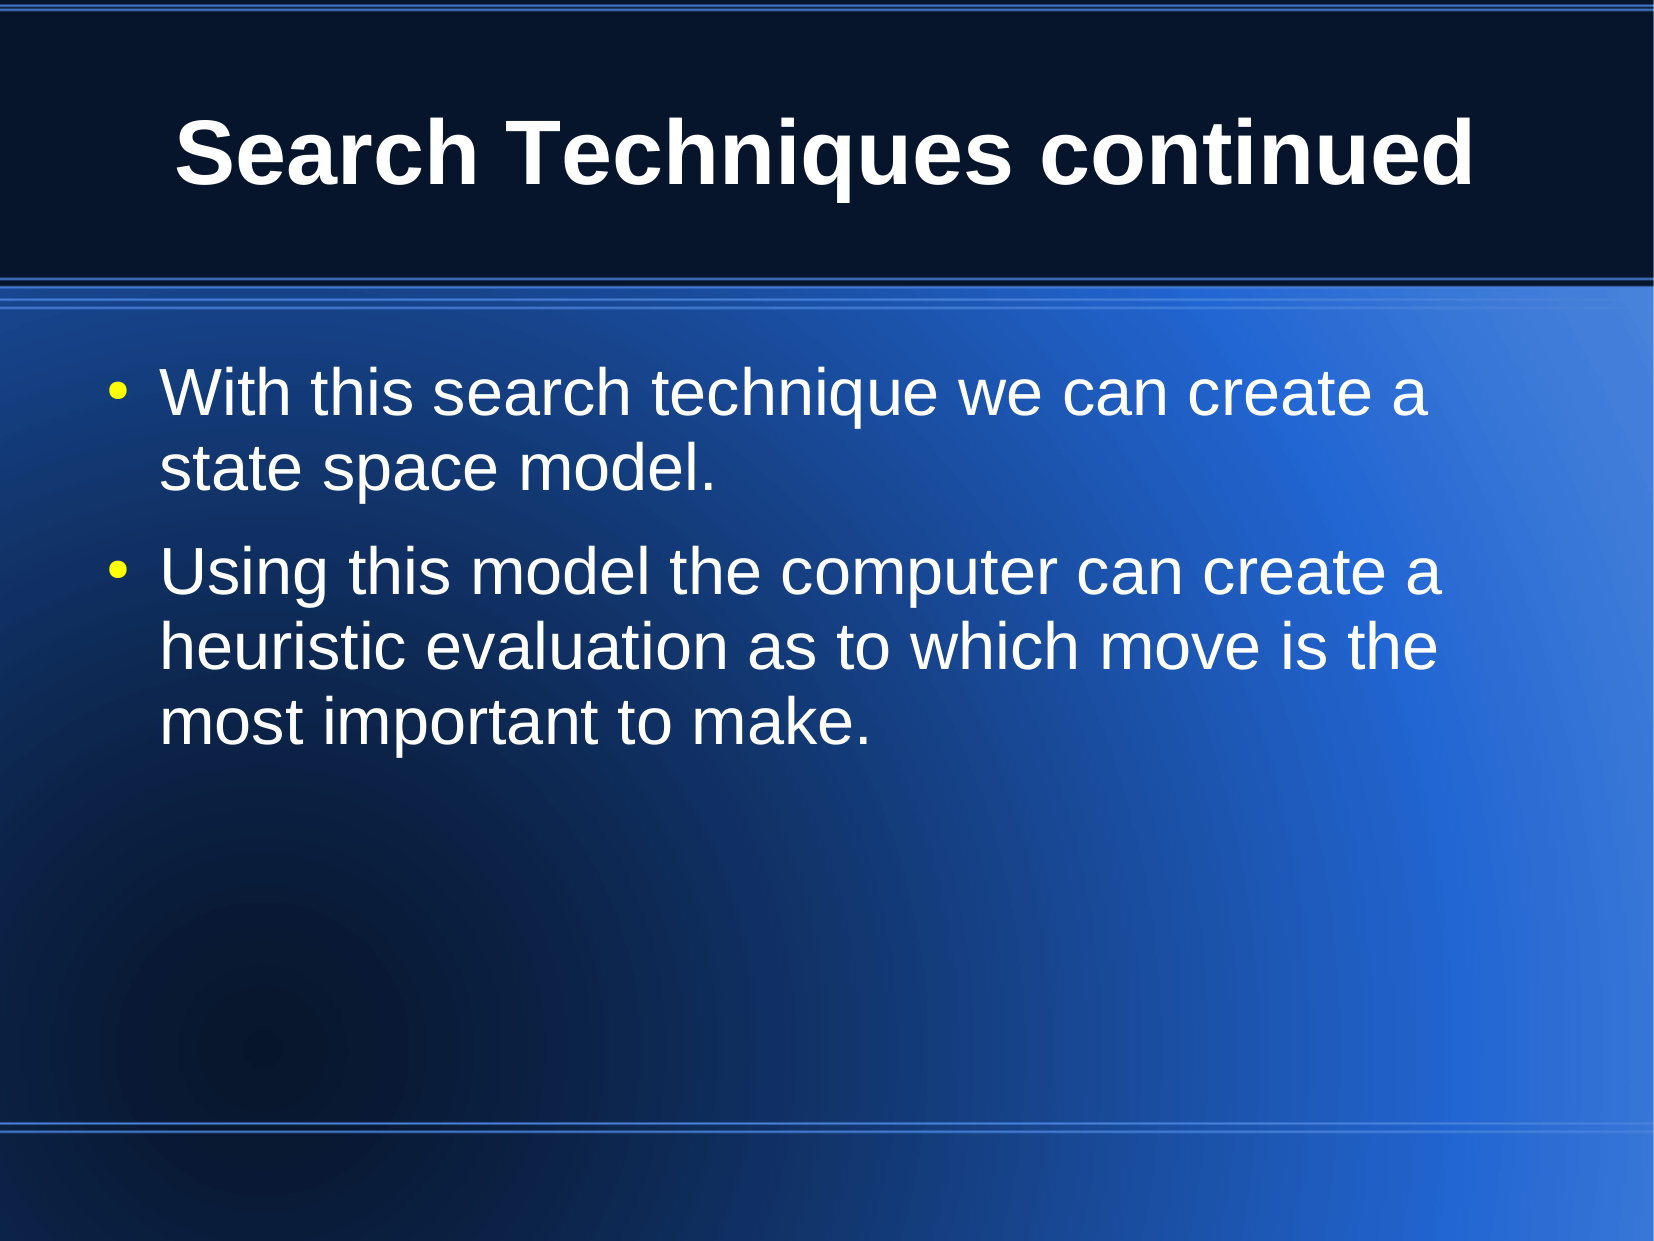

# Search Techniques continued
With this search technique we can create a state space model.
Using this model the computer can create a heuristic evaluation as to which move is the most important to make.